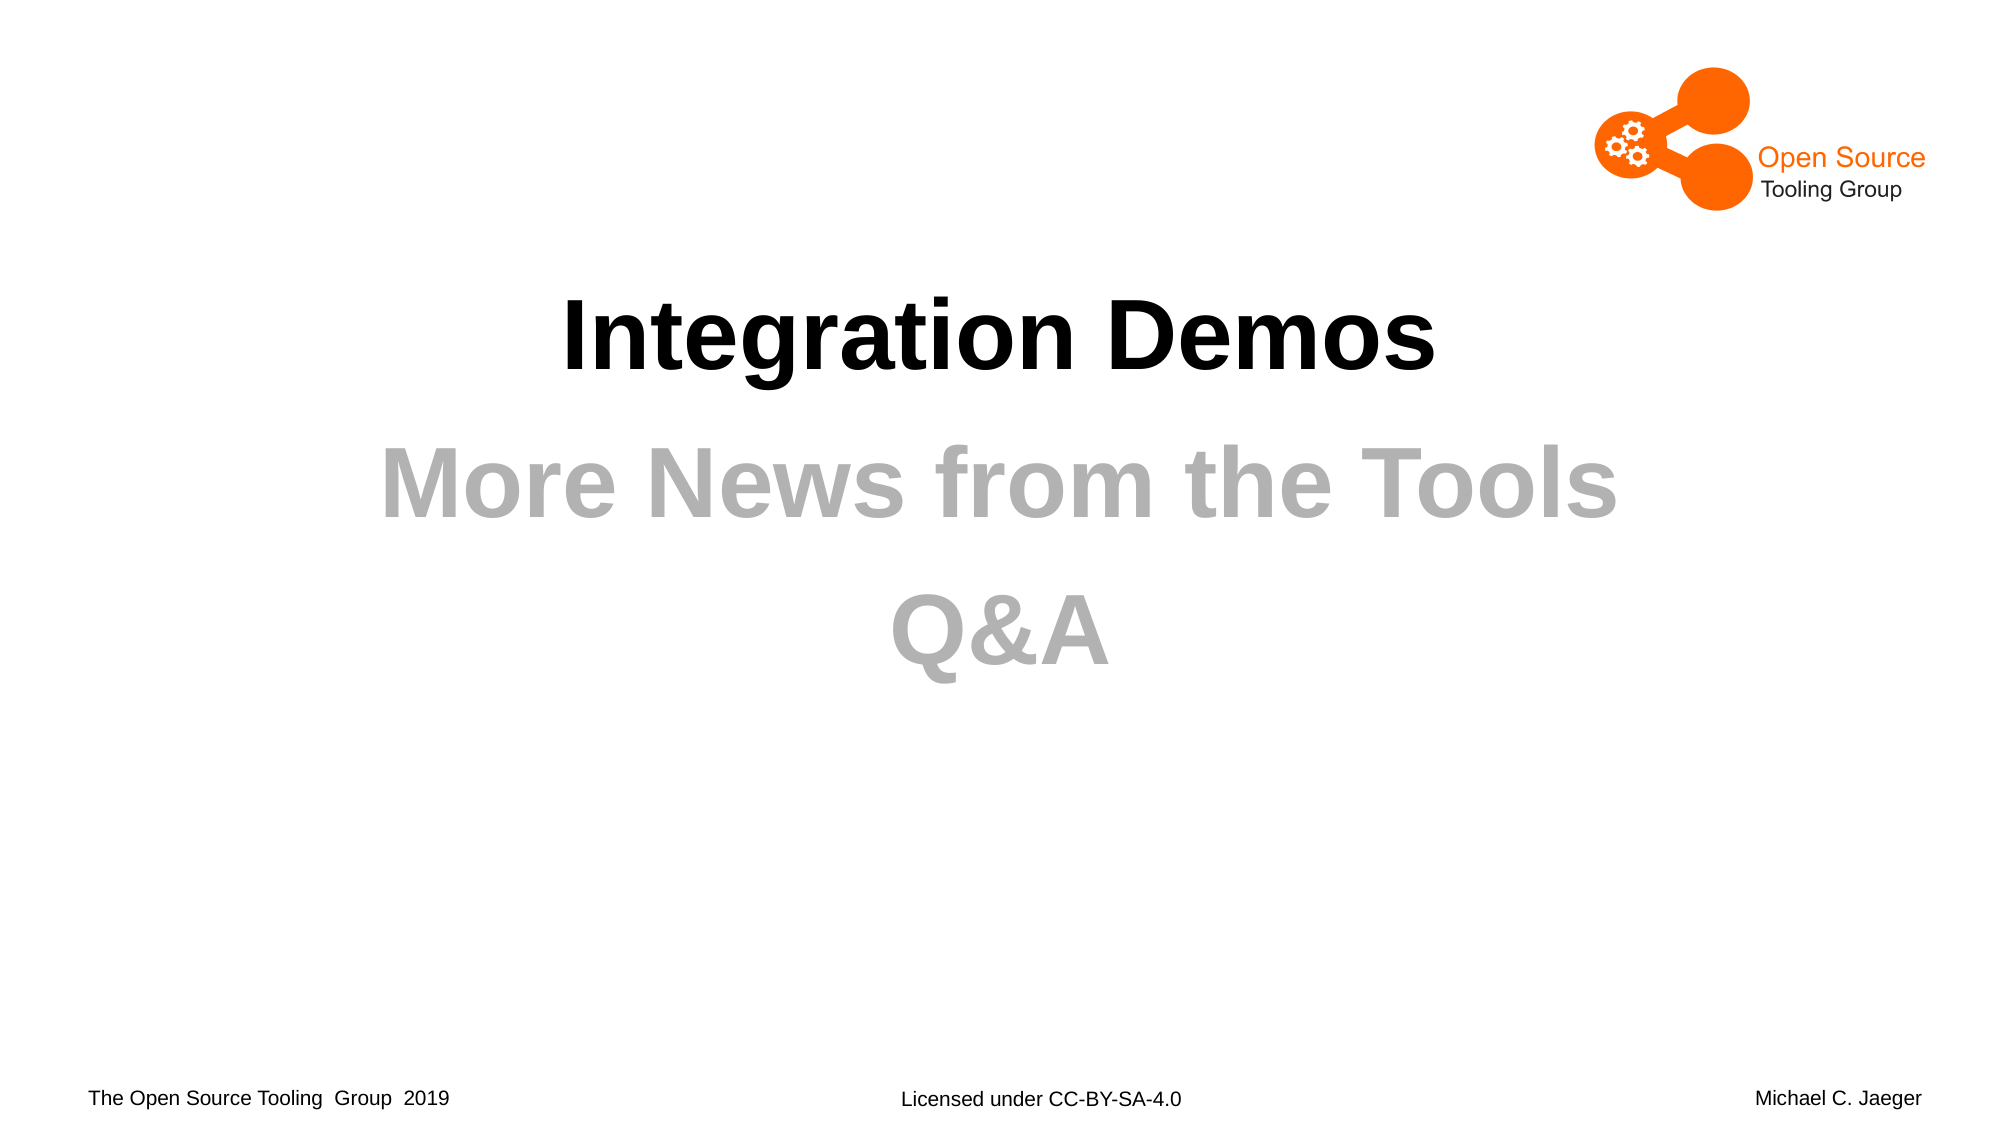

# Integration Demos
More News from the Tools
Q&A